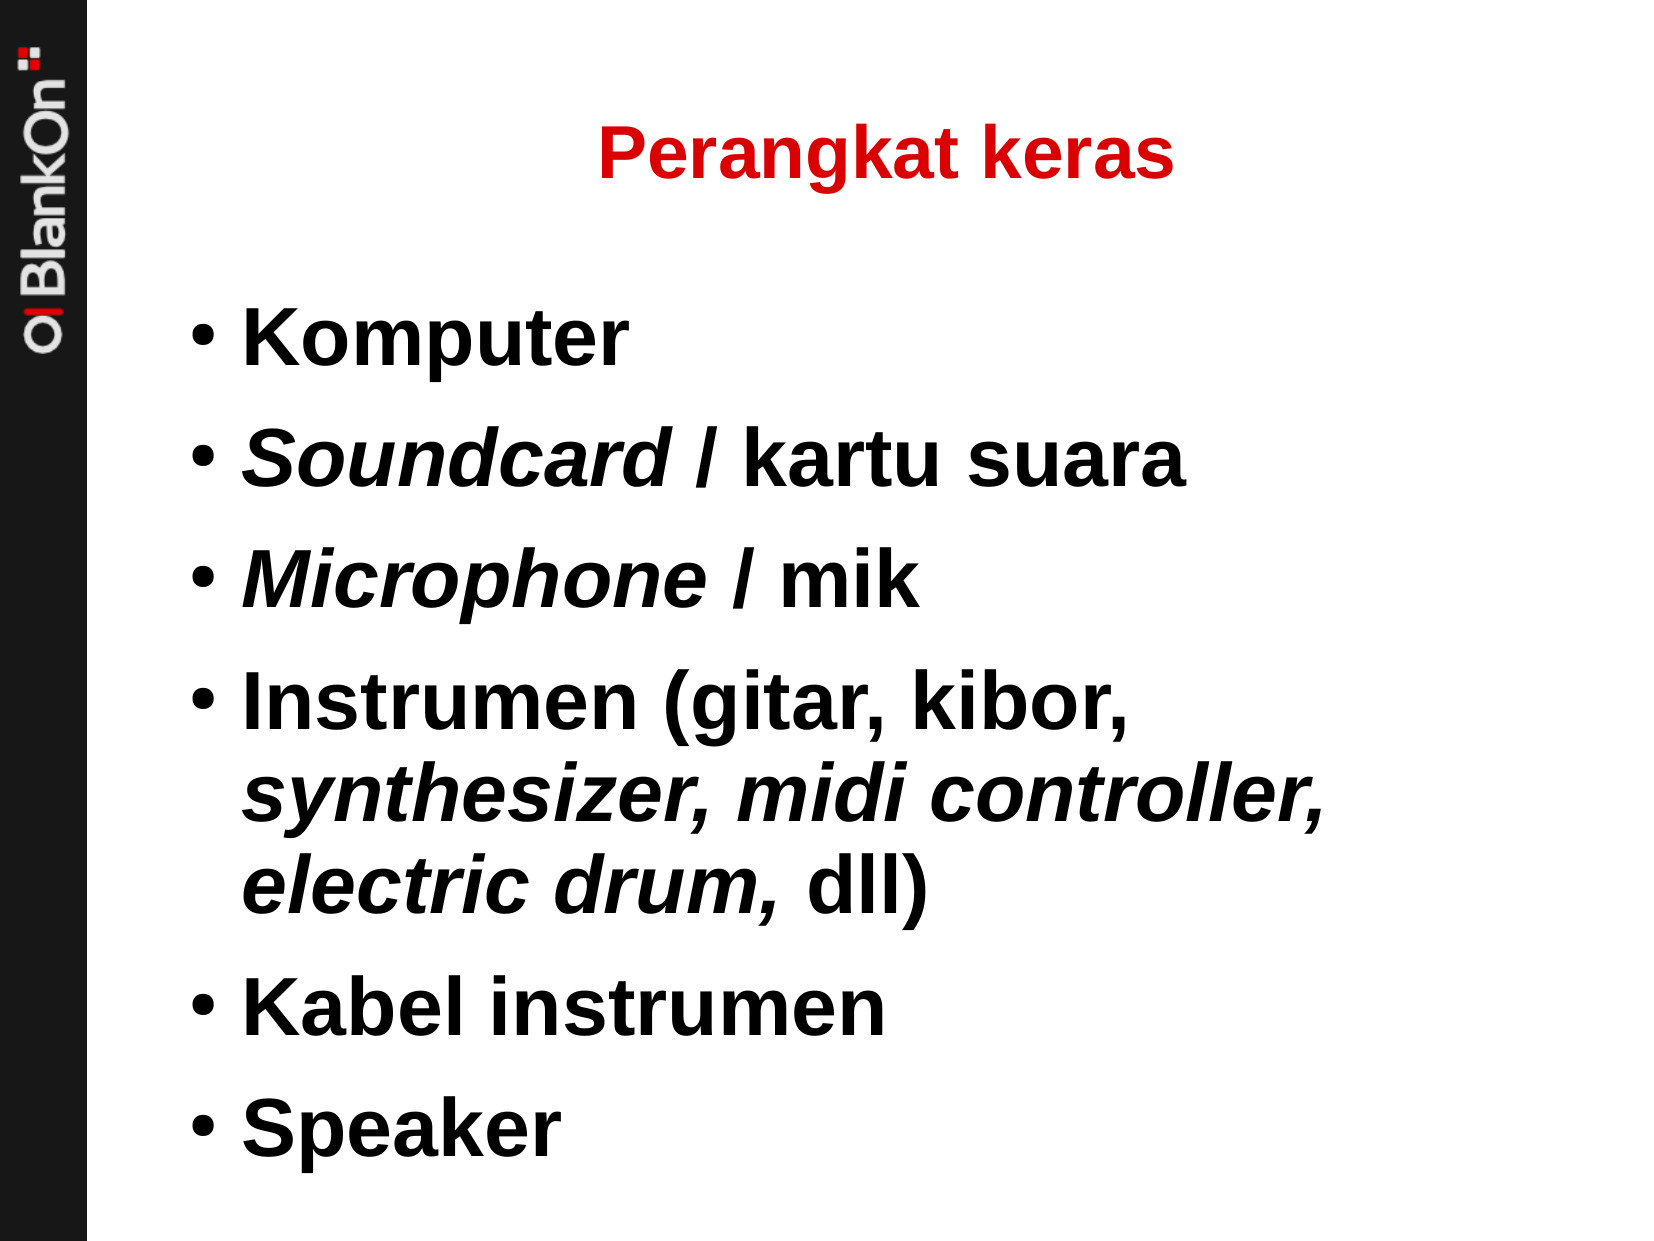

Perangkat keras
# Komputer
Soundcard / kartu suara
Microphone / mik
Instrumen (gitar, kibor, synthesizer, midi controller, electric drum, dll)
Kabel instrumen
Speaker